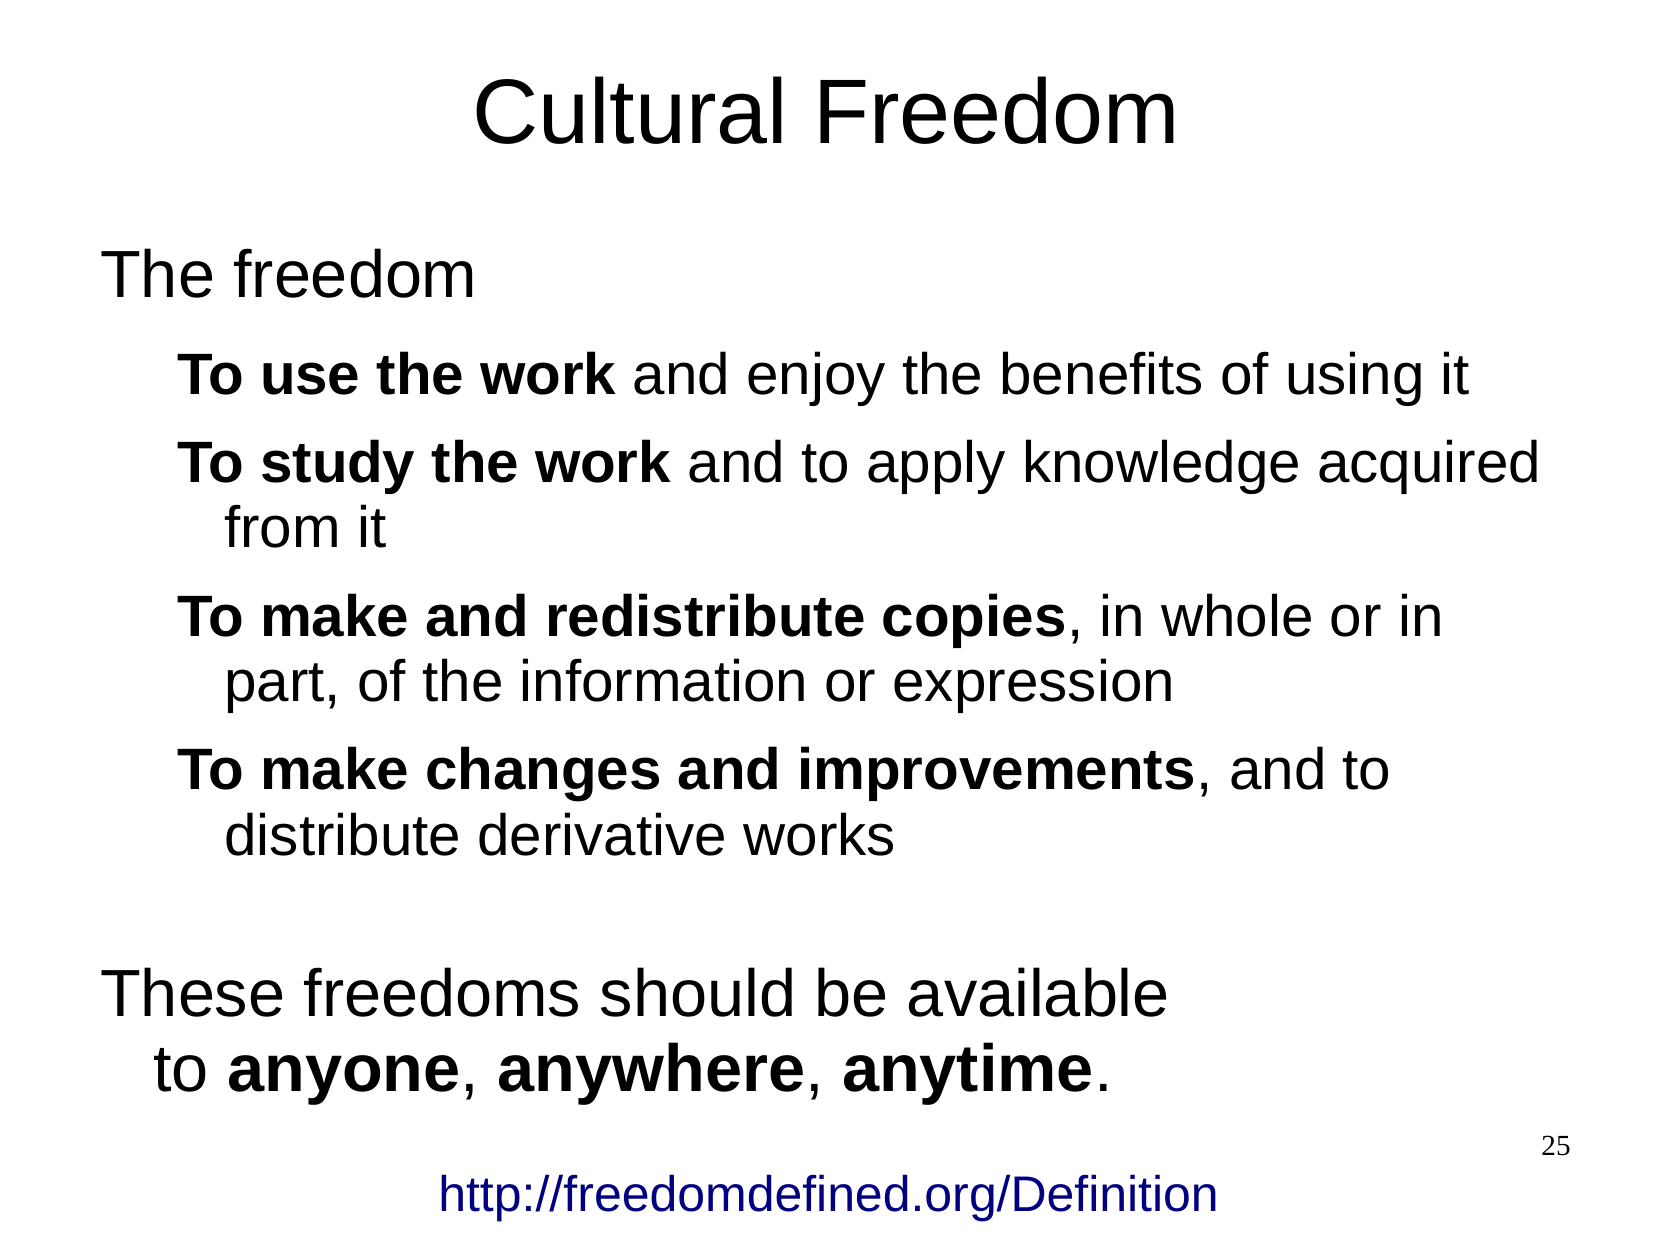

# Cultural Freedom
The freedom
To use the work and enjoy the benefits of using it
To study the work and to apply knowledge acquired from it
To make and redistribute copies, in whole or in part, of the information or expression
To make changes and improvements, and to distribute derivative works
These freedoms should be available
to anyone, anywhere, anytime.
25
http://freedomdefined.org/Definition